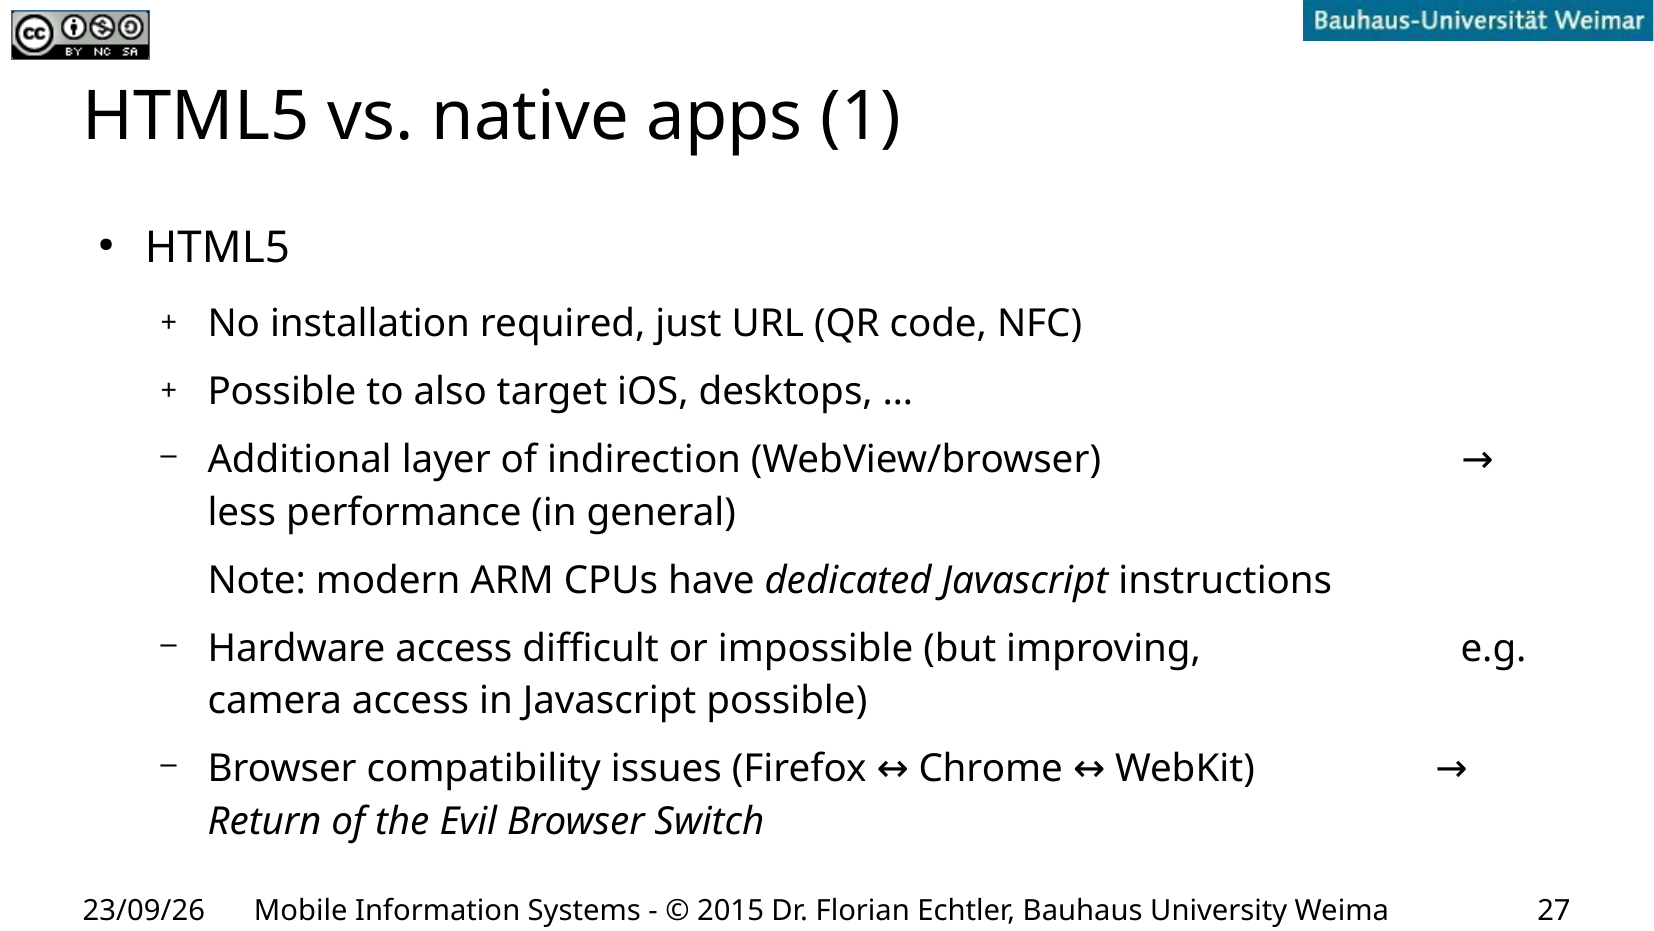

# HTML5 vs. native apps (1)
HTML5
No installation required, just URL (QR code, NFC)
Possible to also target iOS, desktops, …
Additional layer of indirection (WebView/browser) → less performance (in general)
Note: modern ARM CPUs have dedicated Javascript instructions
Hardware access difficult or impossible (but improving, e.g. camera access in Javascript possible)
Browser compatibility issues (Firefox ↔ Chrome ↔ WebKit) → Return of the Evil Browser Switch
Mobile Information Systems - © 2015 Dr. Florian Echtler, Bauhaus University Weimar
27